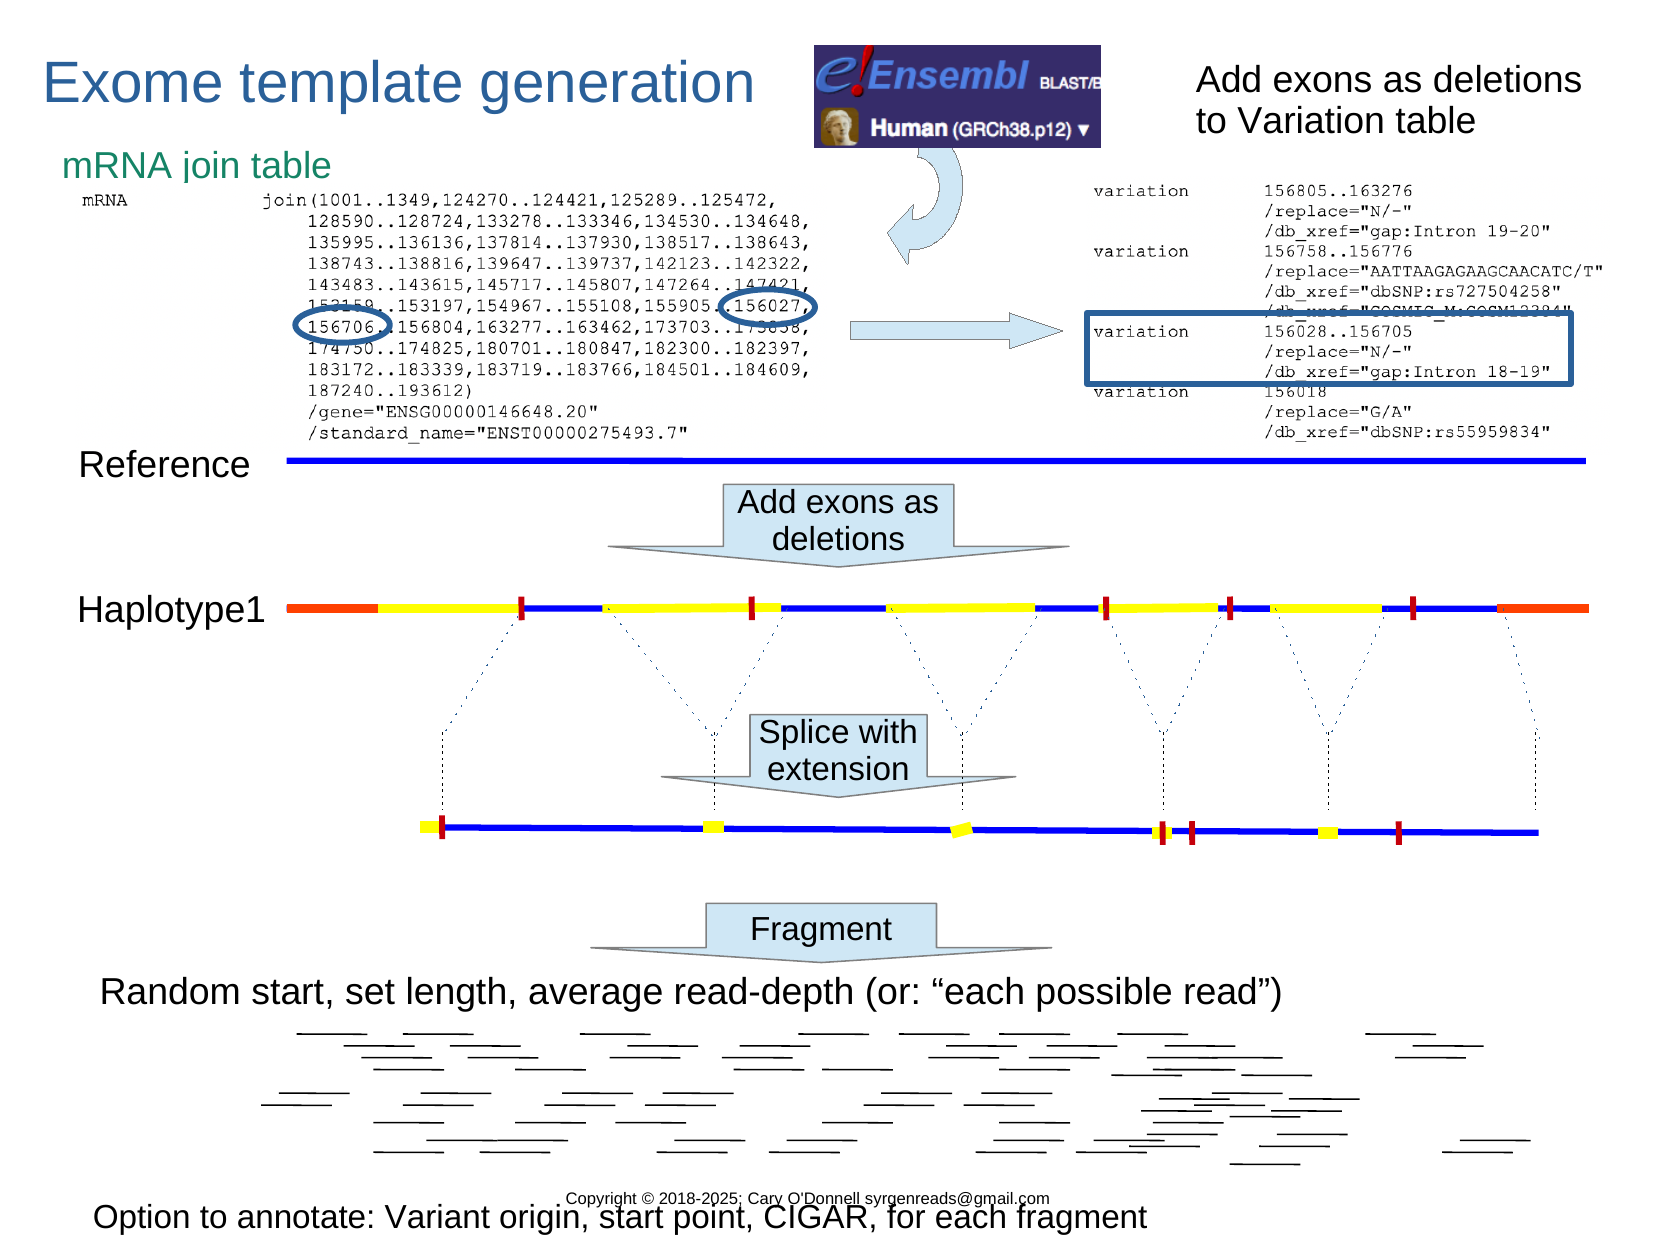

Exome template generation
Add exons as deletions to Variation table
mRNA join table
Reference
Add exons as
deletions
Haplotype1
Splice with
extension
Fragment
Random start, set length, average read-depth (or: “each possible read”)
Option to annotate: Variant origin, start point, CIGAR, for each fragment